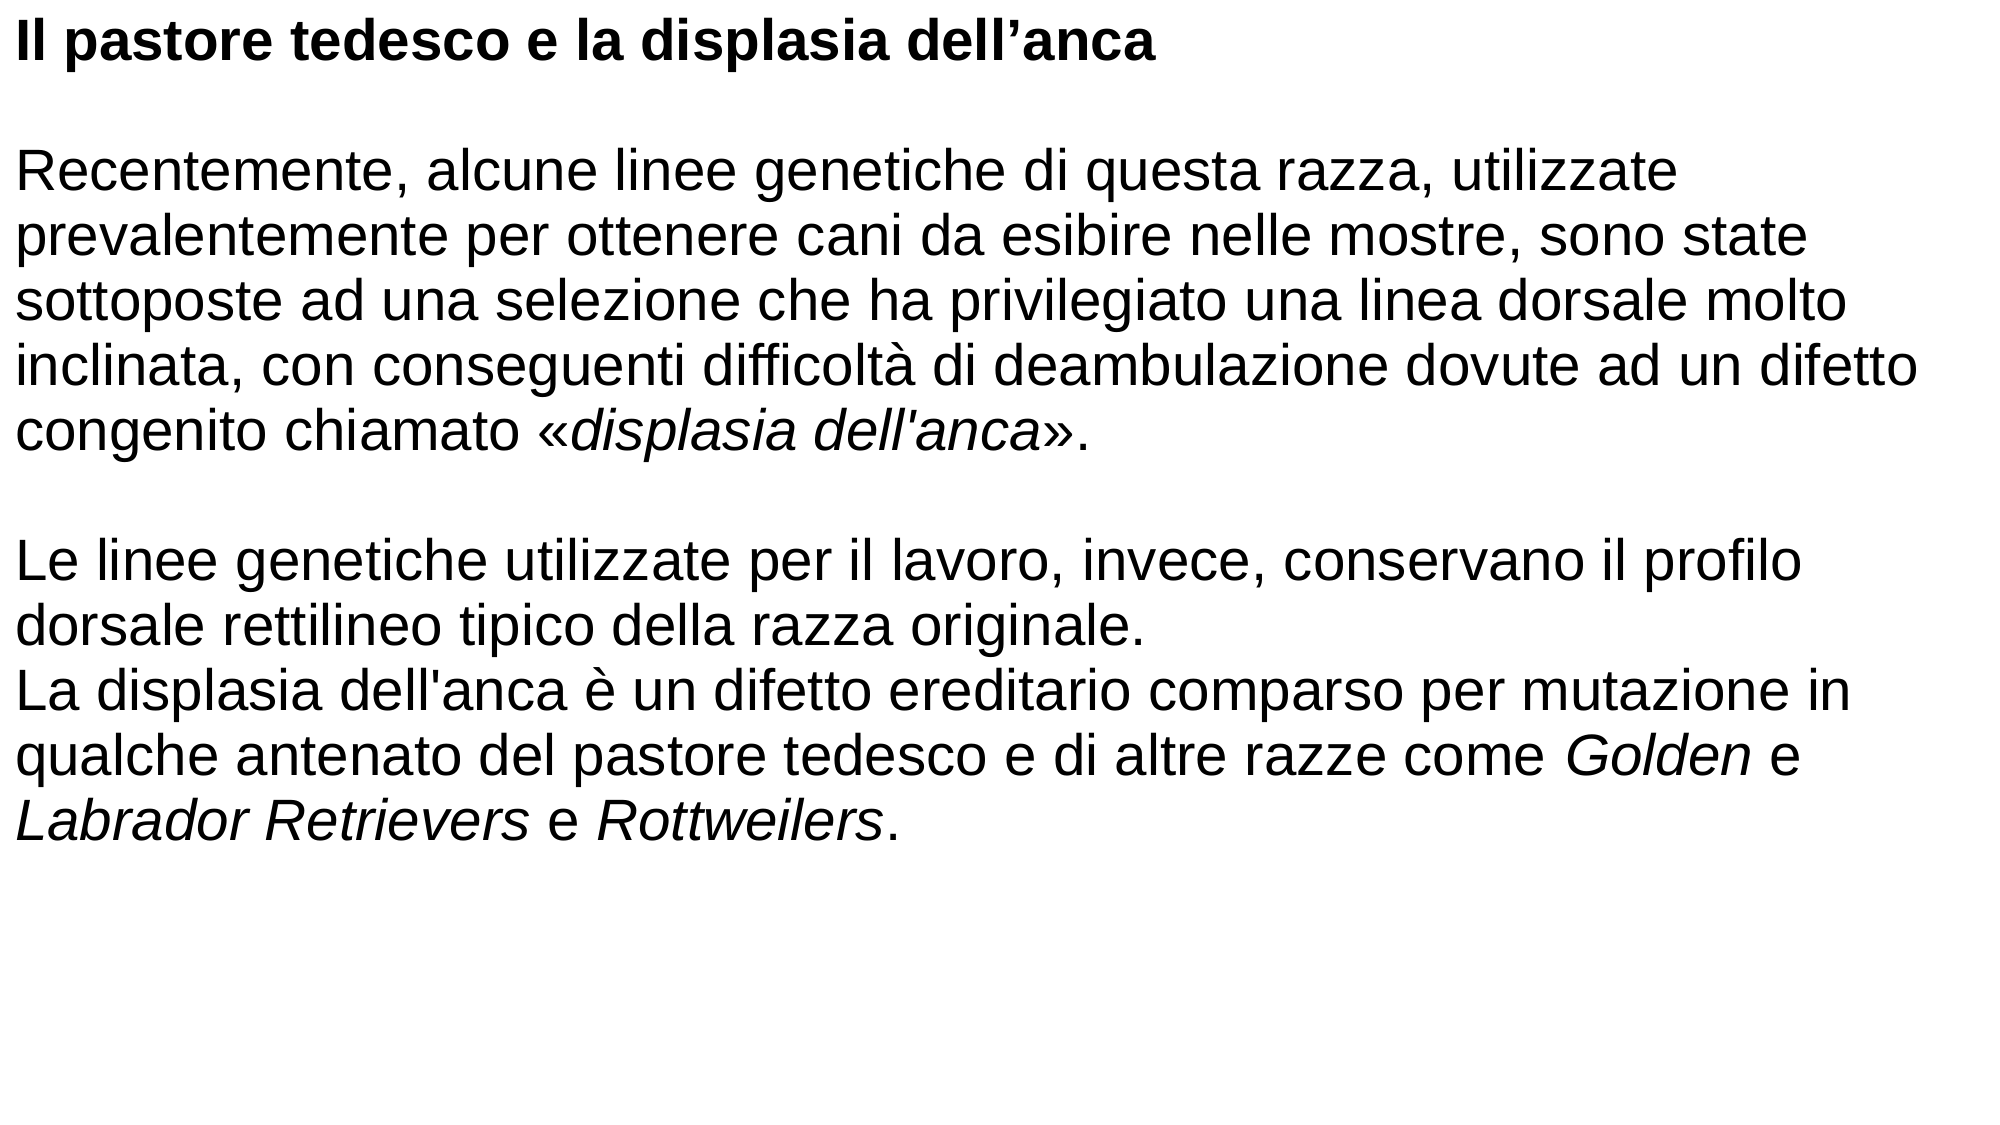

Il pastore tedesco e la displasia dell’anca
Recentemente, alcune linee genetiche di questa razza, utilizzate prevalentemente per ottenere cani da esibire nelle mostre, sono state sottoposte ad una selezione che ha privilegiato una linea dorsale molto inclinata, con conseguenti difficoltà di deambulazione dovute ad un difetto congenito chiamato «displasia dell'anca».
Le linee genetiche utilizzate per il lavoro, invece, conservano il profilo dorsale rettilineo tipico della razza originale.
La displasia dell'anca è un difetto ereditario comparso per mutazione in qualche antenato del pastore tedesco e di altre razze come Golden e Labrador Retrievers e Rottweilers.